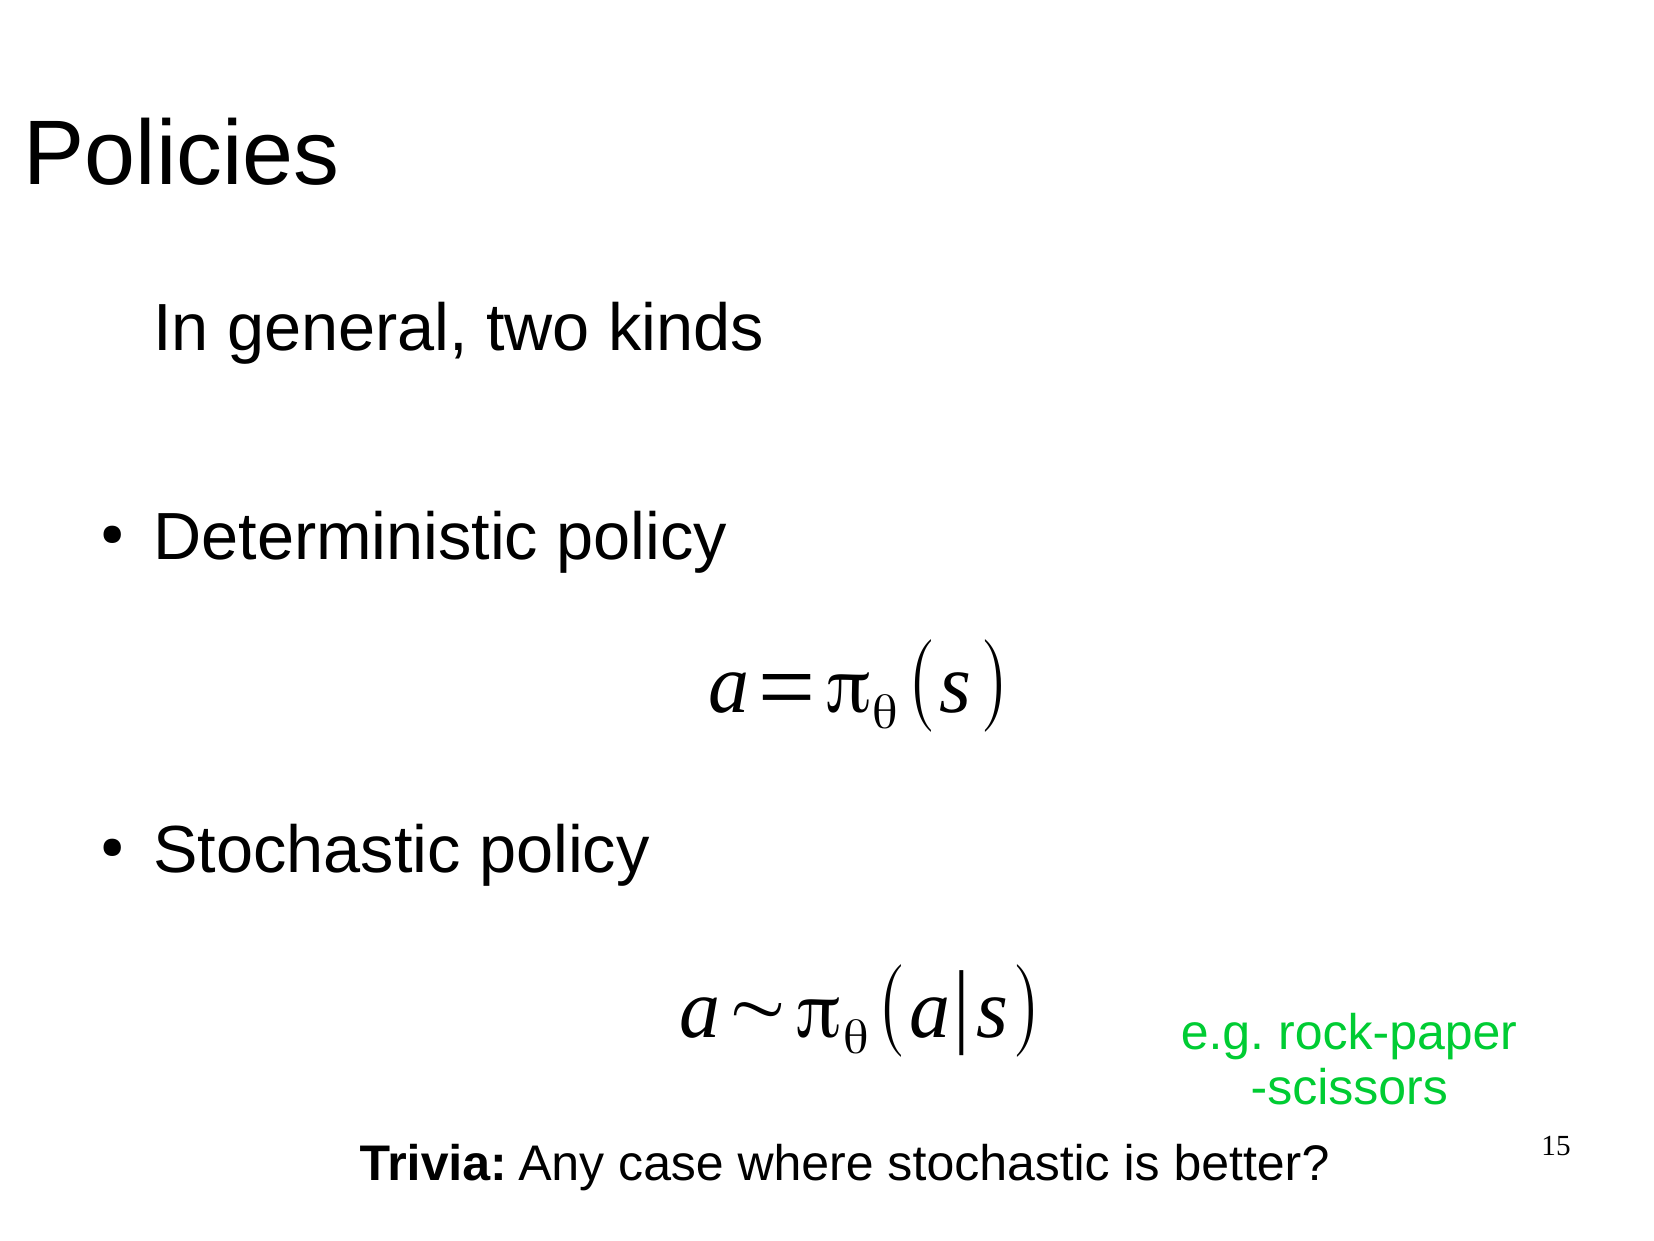

# Policies
In general, two kinds
Deterministic policy
Stochastic policy
e.g. rock-paper
-scissors
Trivia: Any case where stochastic is better?
15